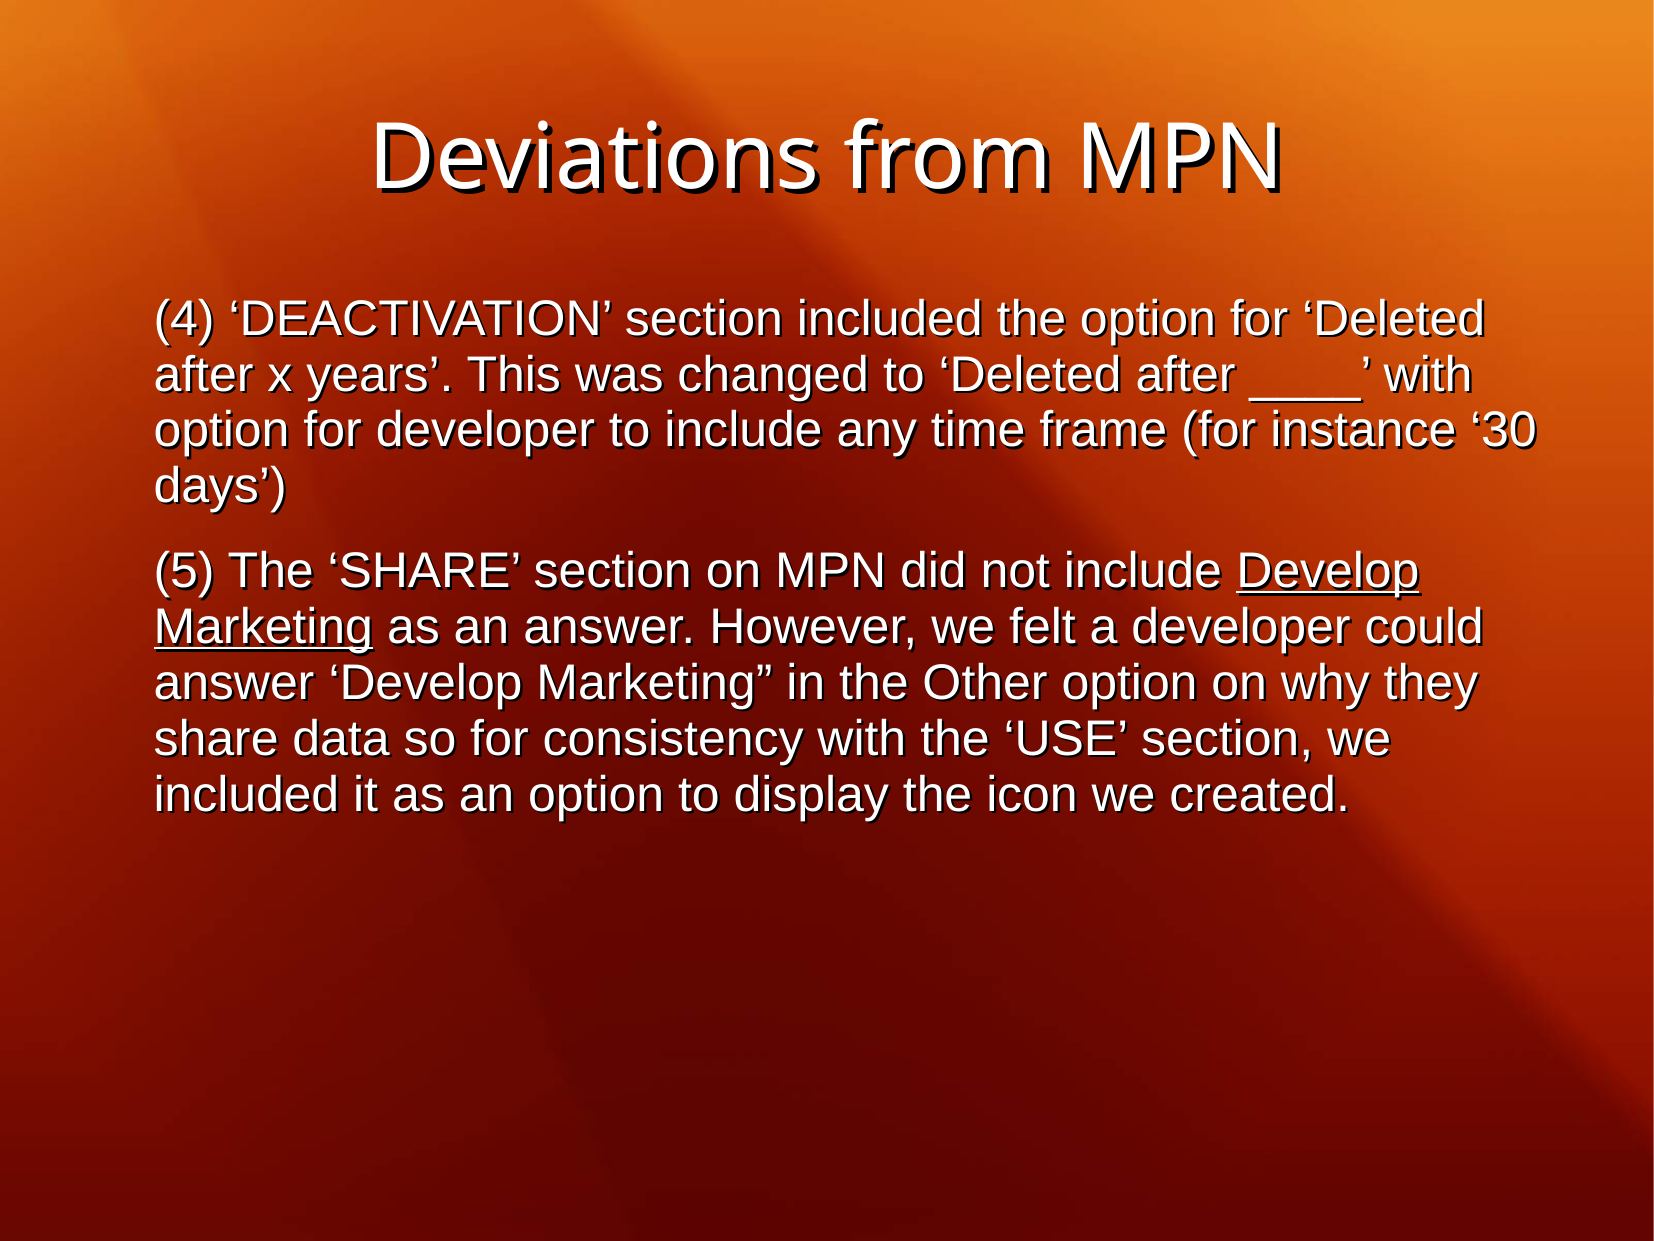

# Deviations from MPN
(4) ‘DEACTIVATION’ section included the option for ‘Deleted after x years’. This was changed to ‘Deleted after ____’ with option for developer to include any time frame (for instance ‘30 days’)
(5) The ‘SHARE’ section on MPN did not include Develop Marketing as an answer. However, we felt a developer could answer ‘Develop Marketing” in the Other option on why they share data so for consistency with the ‘USE’ section, we included it as an option to display the icon we created.